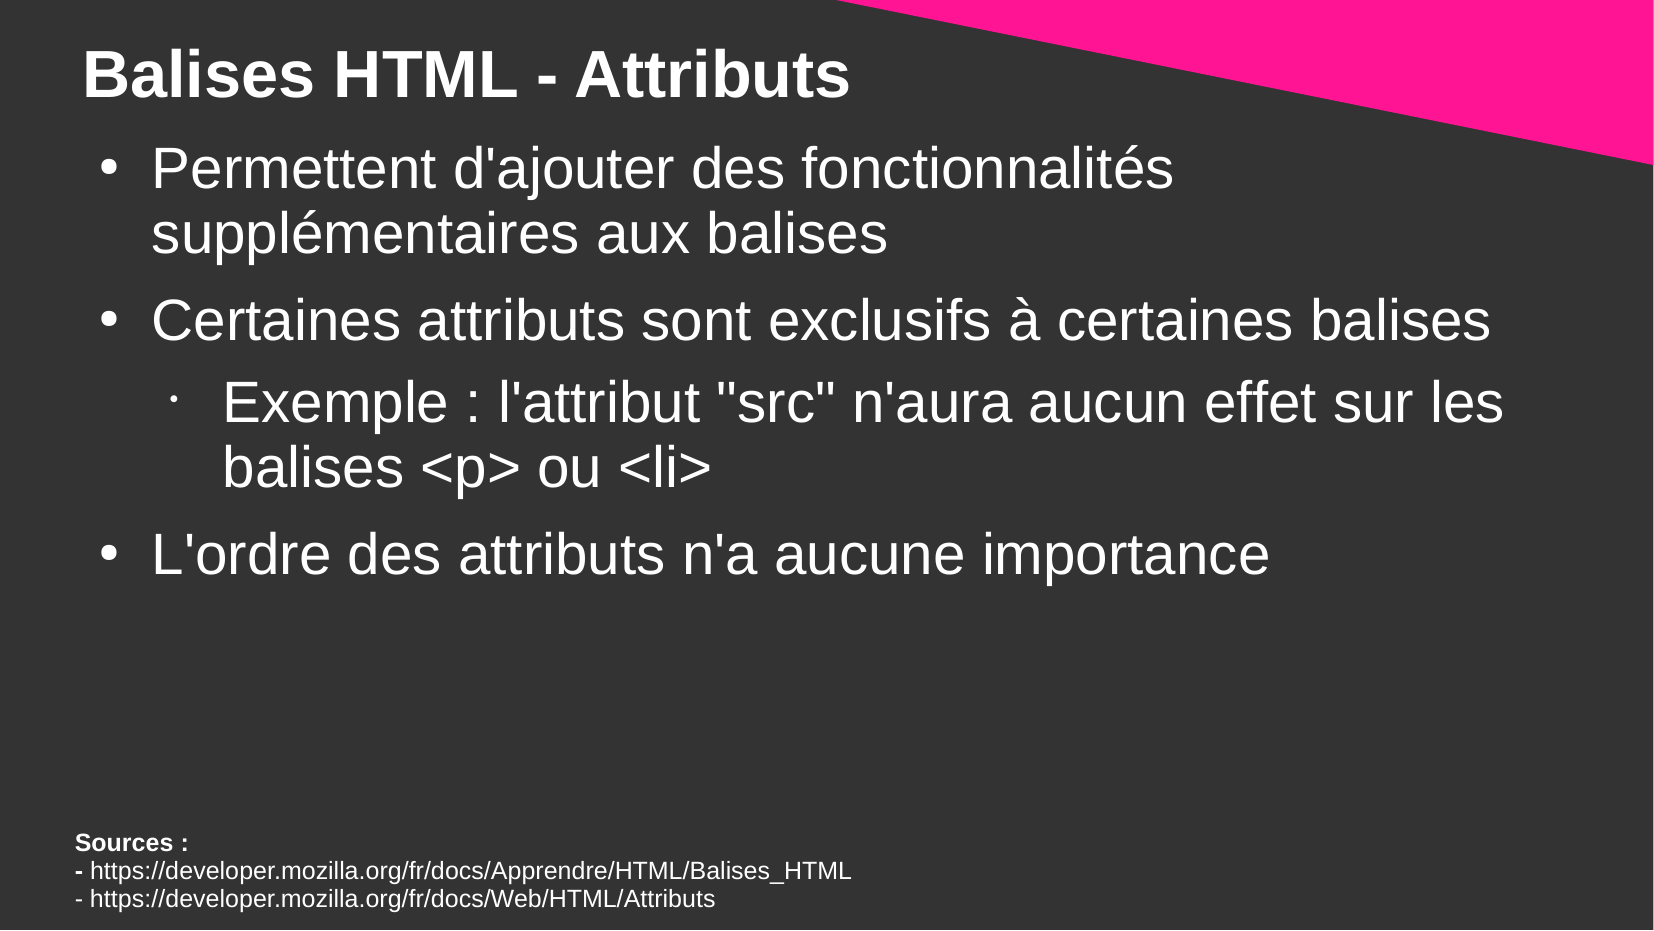

# Balises HTML - Attributs
Permettent d'ajouter des fonctionnalités supplémentaires aux balises
Certaines attributs sont exclusifs à certaines balises
Exemple : l'attribut "src" n'aura aucun effet sur les balises <p> ou <li>
L'ordre des attributs n'a aucune importance
Sources :
- https://developer.mozilla.org/fr/docs/Apprendre/HTML/Balises_HTML
- https://developer.mozilla.org/fr/docs/Web/HTML/Attributs